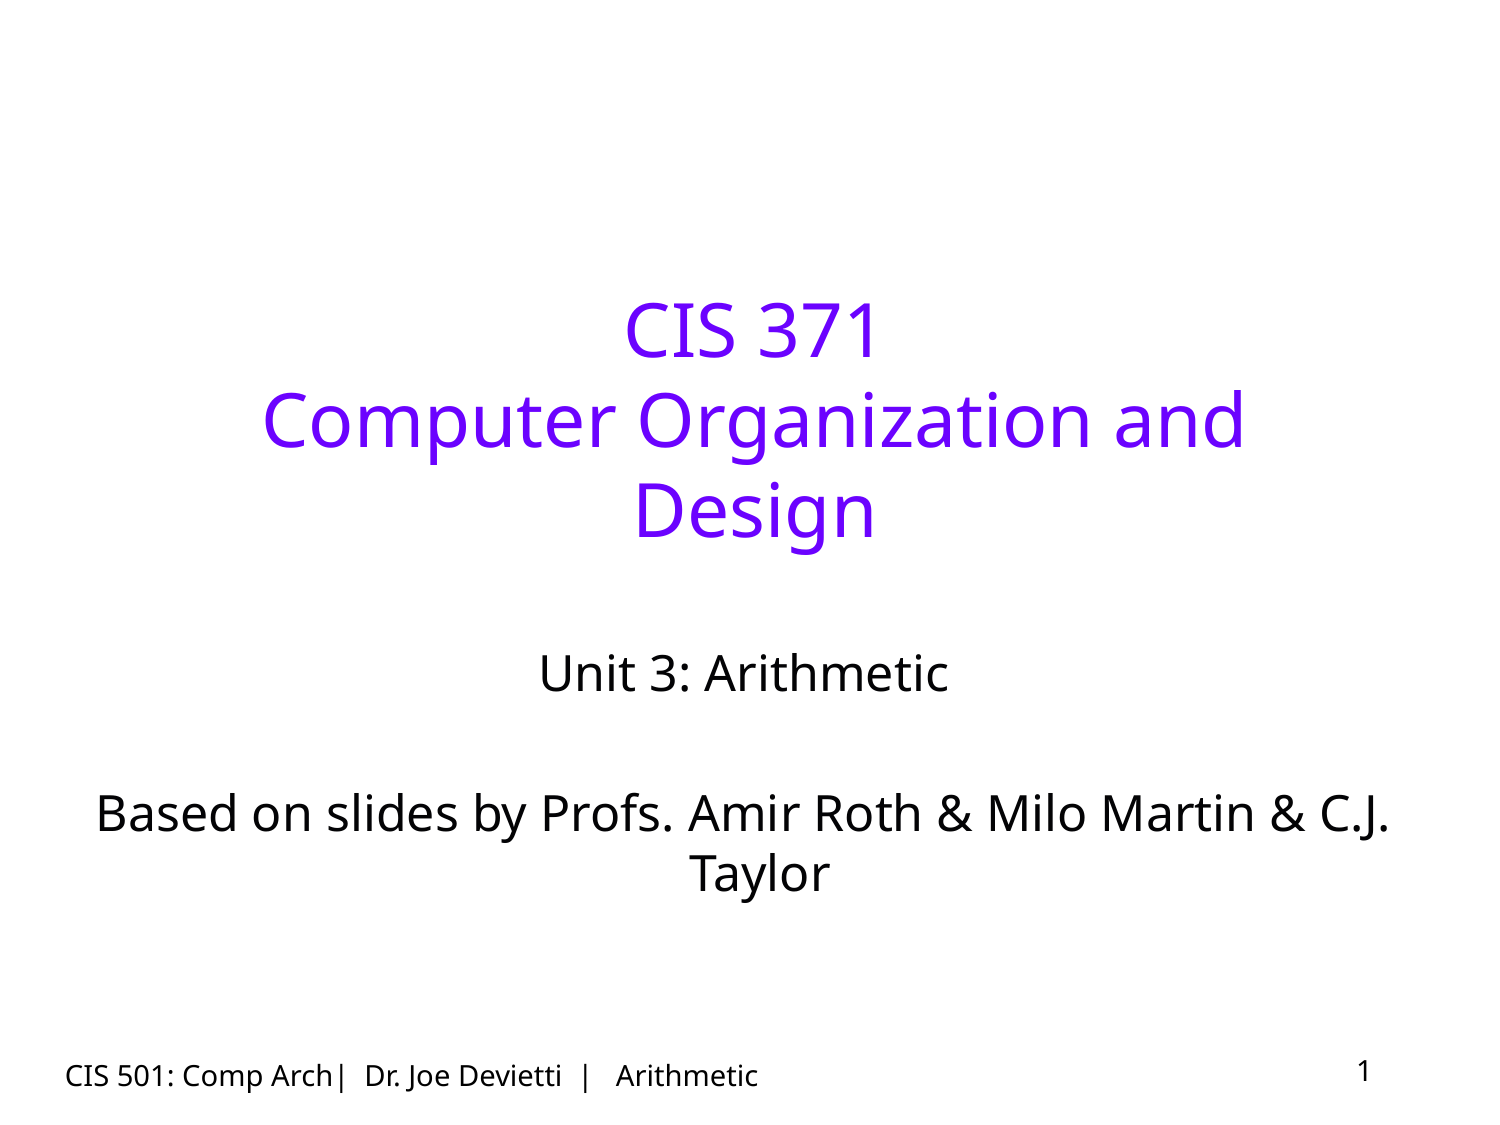

CIS 371
Computer Organization and Design
Unit 3: Arithmetic
Based on slides by Profs. Amir Roth & Milo Martin & C.J. Taylor
CIS 501: Comp Arch| Dr. Joe Devietti | Arithmetic